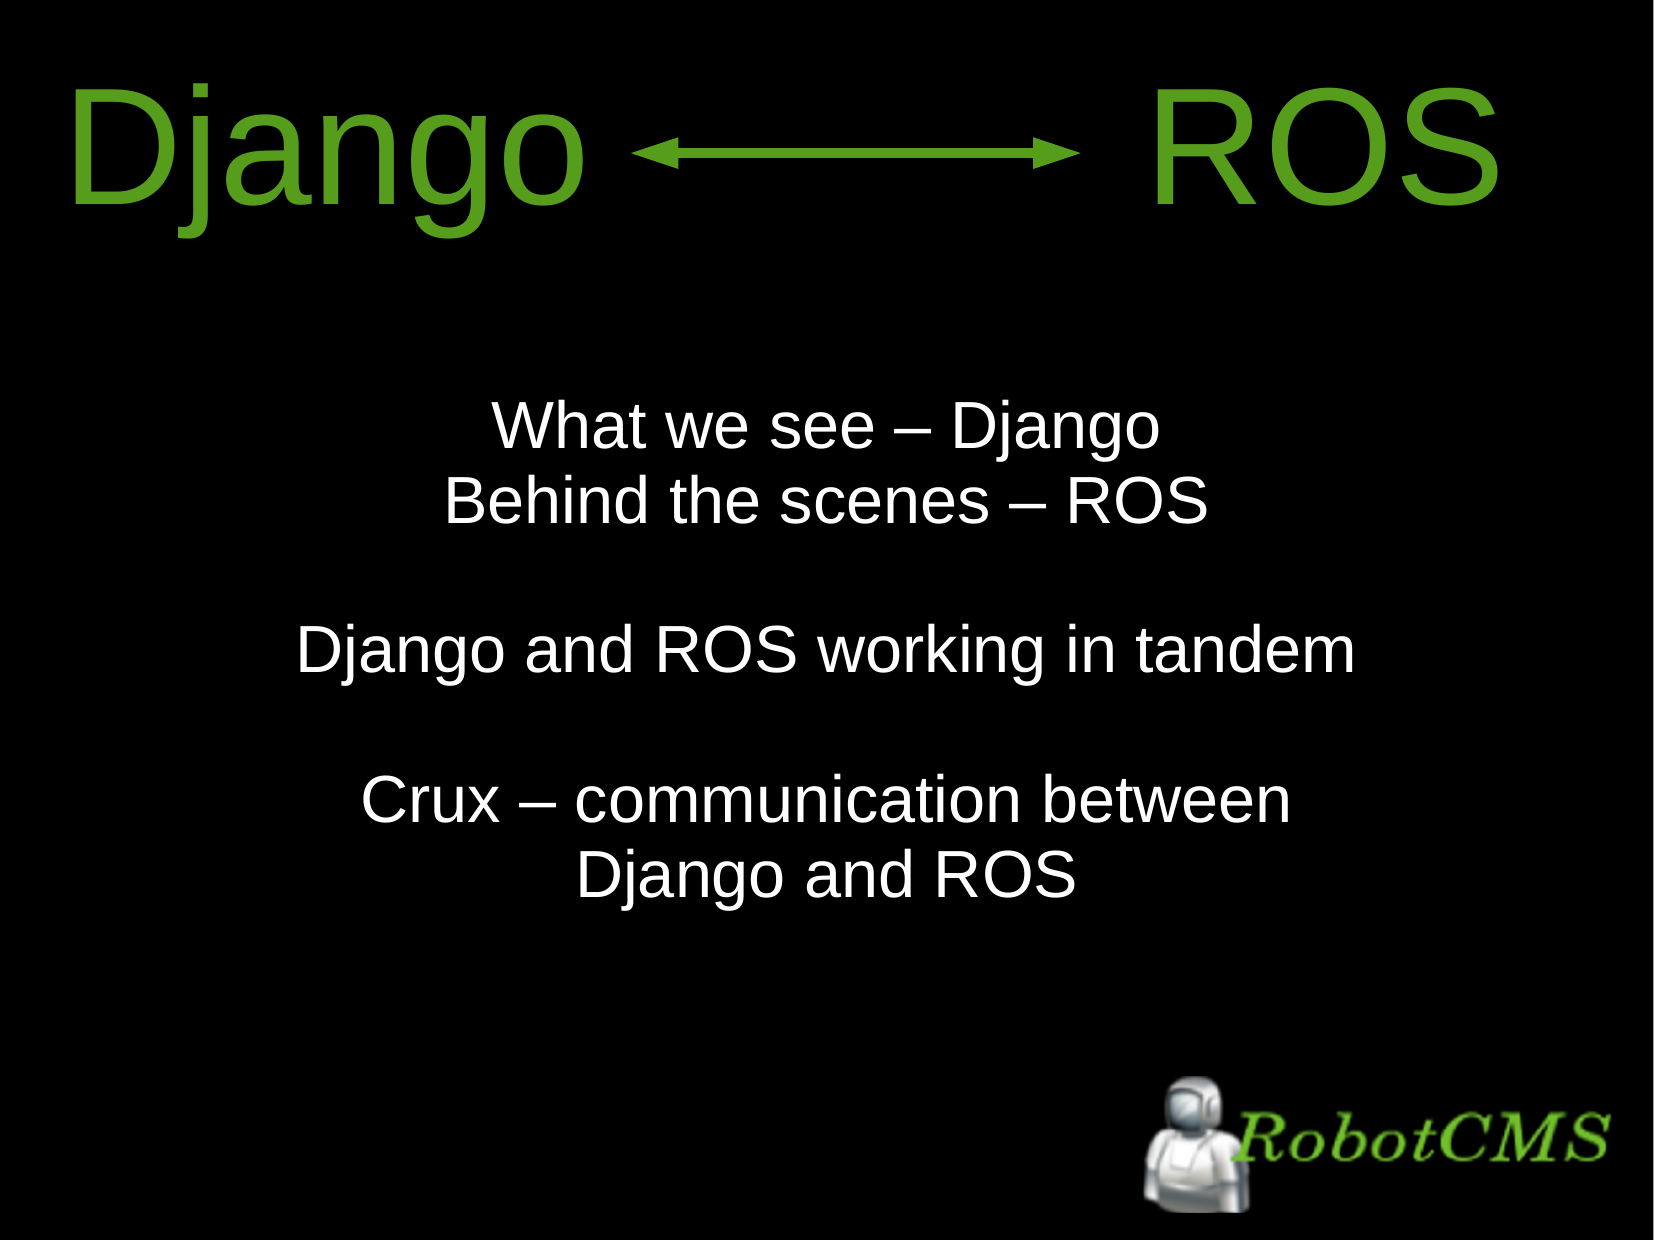

Django ROS
#
What we see – Django
Behind the scenes – ROS
Django and ROS working in tandem
Crux – communication between
Django and ROS